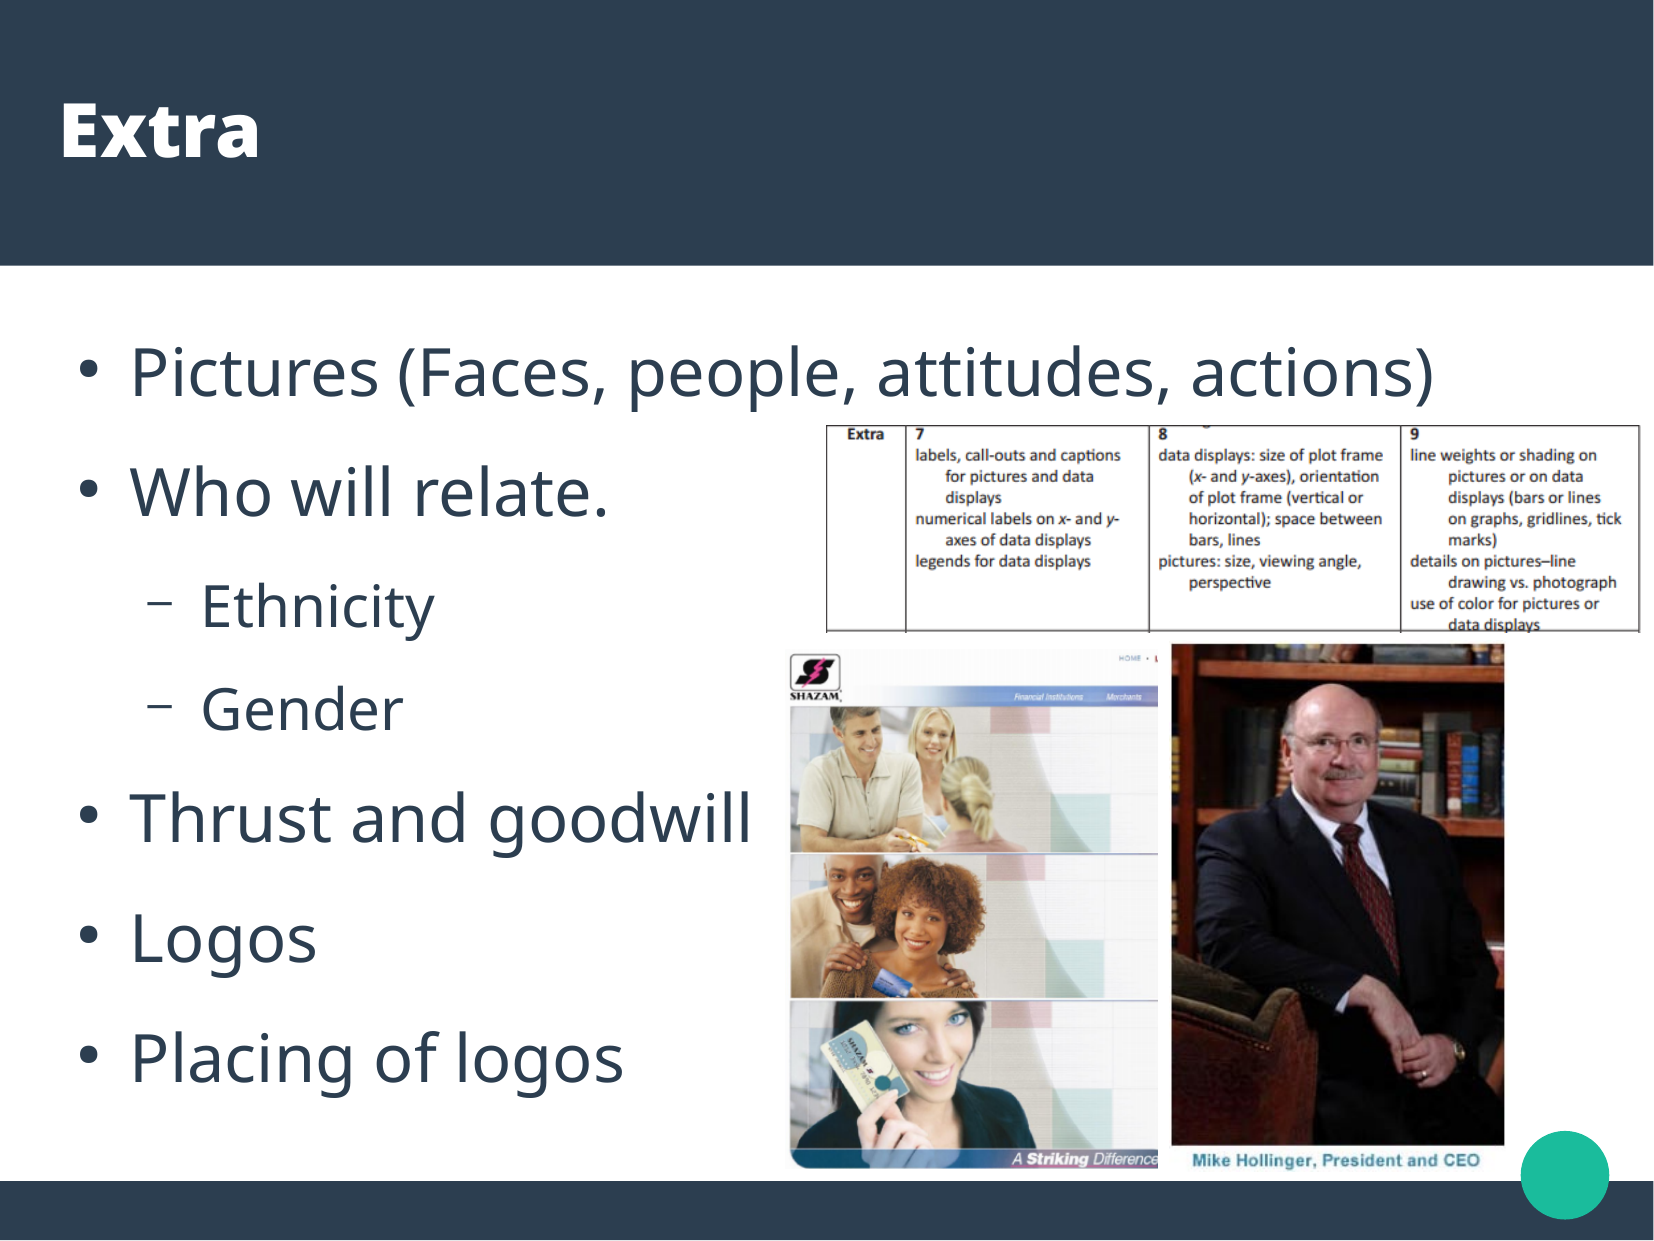

# Extra
Pictures (Faces, people, attitudes, actions)
Who will relate.
Ethnicity
Gender
Thrust and goodwill
Logos
Placing of logos